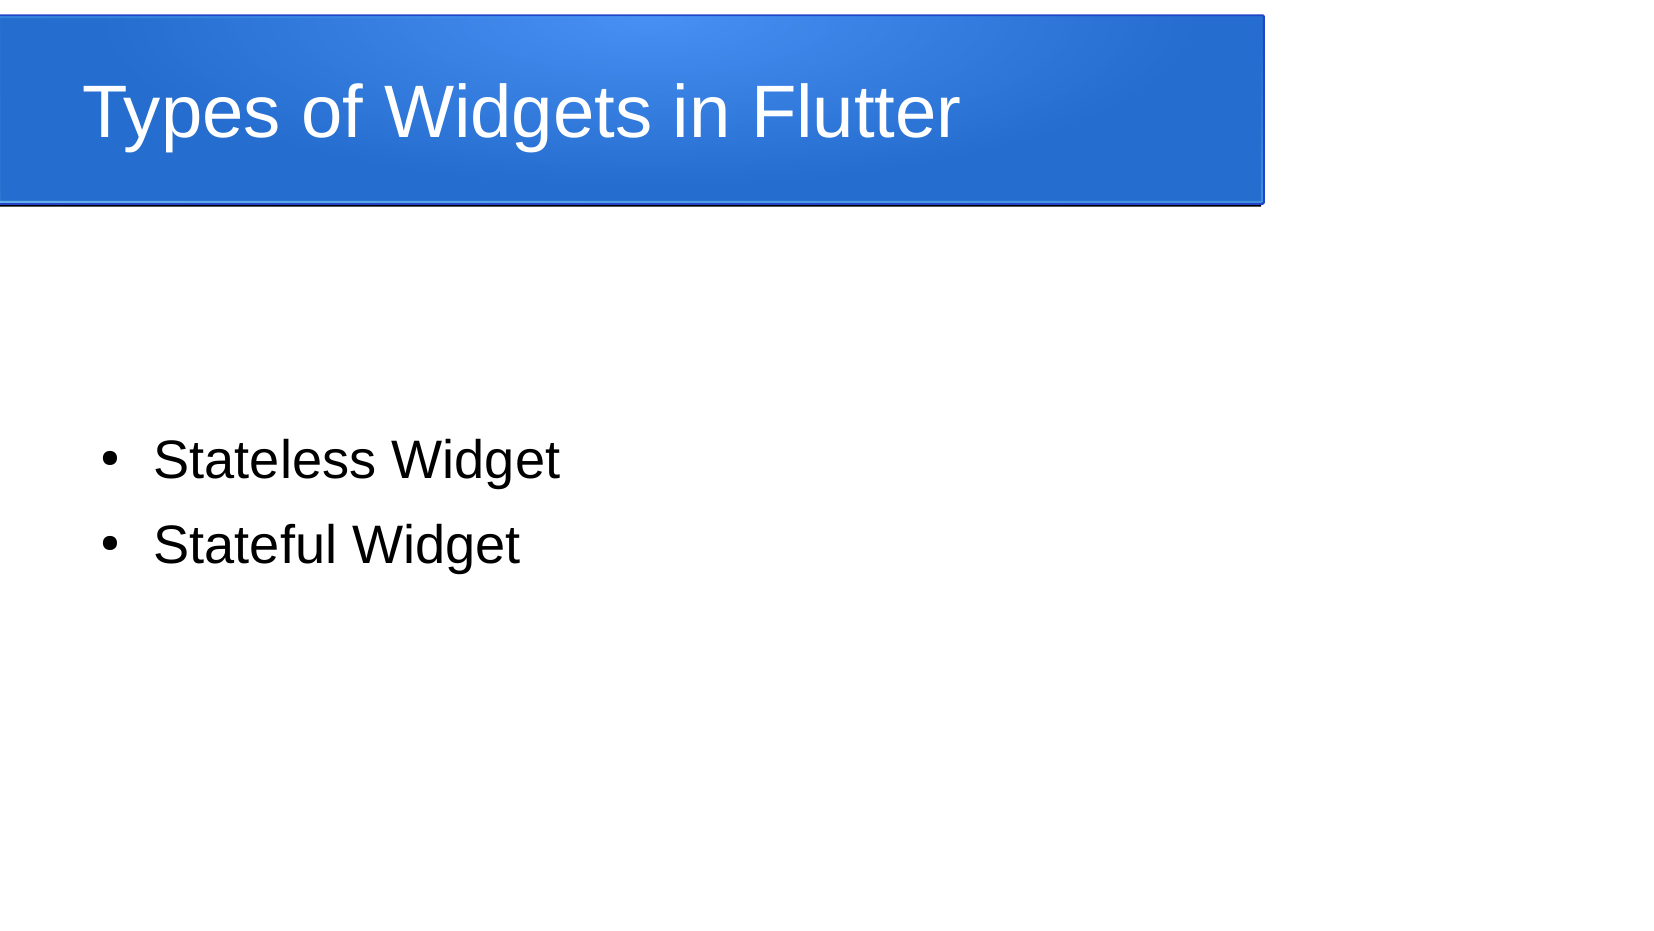

# Types of Widgets in Flutter
Stateless Widget
Stateful Widget